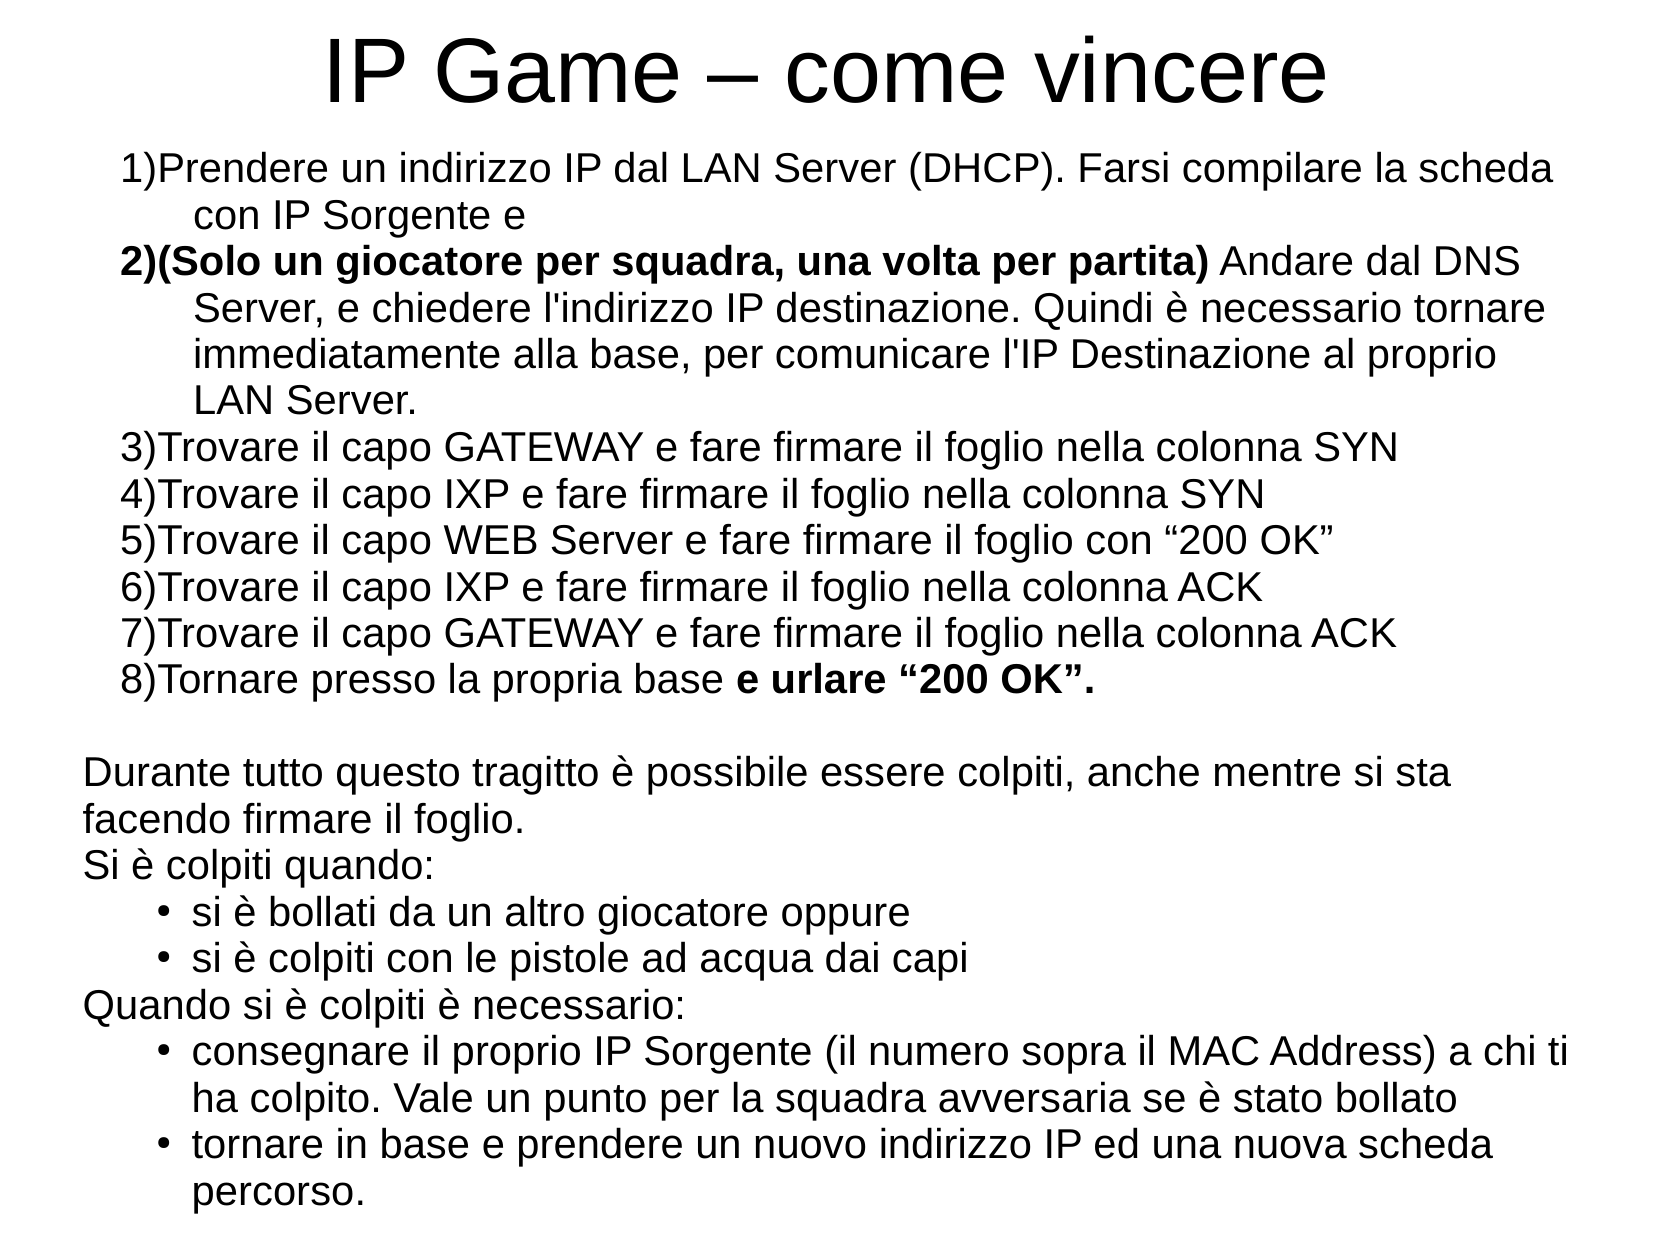

# IP Game – come vincere
Prendere un indirizzo IP dal LAN Server (DHCP). Farsi compilare la scheda con IP Sorgente e
(Solo un giocatore per squadra, una volta per partita) Andare dal DNS Server, e chiedere l'indirizzo IP destinazione. Quindi è necessario tornare immediatamente alla base, per comunicare l'IP Destinazione al proprio LAN Server.
Trovare il capo GATEWAY e fare firmare il foglio nella colonna SYN
Trovare il capo IXP e fare firmare il foglio nella colonna SYN
Trovare il capo WEB Server e fare firmare il foglio con “200 OK”
Trovare il capo IXP e fare firmare il foglio nella colonna ACK
Trovare il capo GATEWAY e fare firmare il foglio nella colonna ACK
Tornare presso la propria base e urlare “200 OK”.
Durante tutto questo tragitto è possibile essere colpiti, anche mentre si sta facendo firmare il foglio.
Si è colpiti quando:
si è bollati da un altro giocatore oppure
si è colpiti con le pistole ad acqua dai capi
Quando si è colpiti è necessario:
consegnare il proprio IP Sorgente (il numero sopra il MAC Address) a chi ti ha colpito. Vale un punto per la squadra avversaria se è stato bollato
tornare in base e prendere un nuovo indirizzo IP ed una nuova scheda percorso.